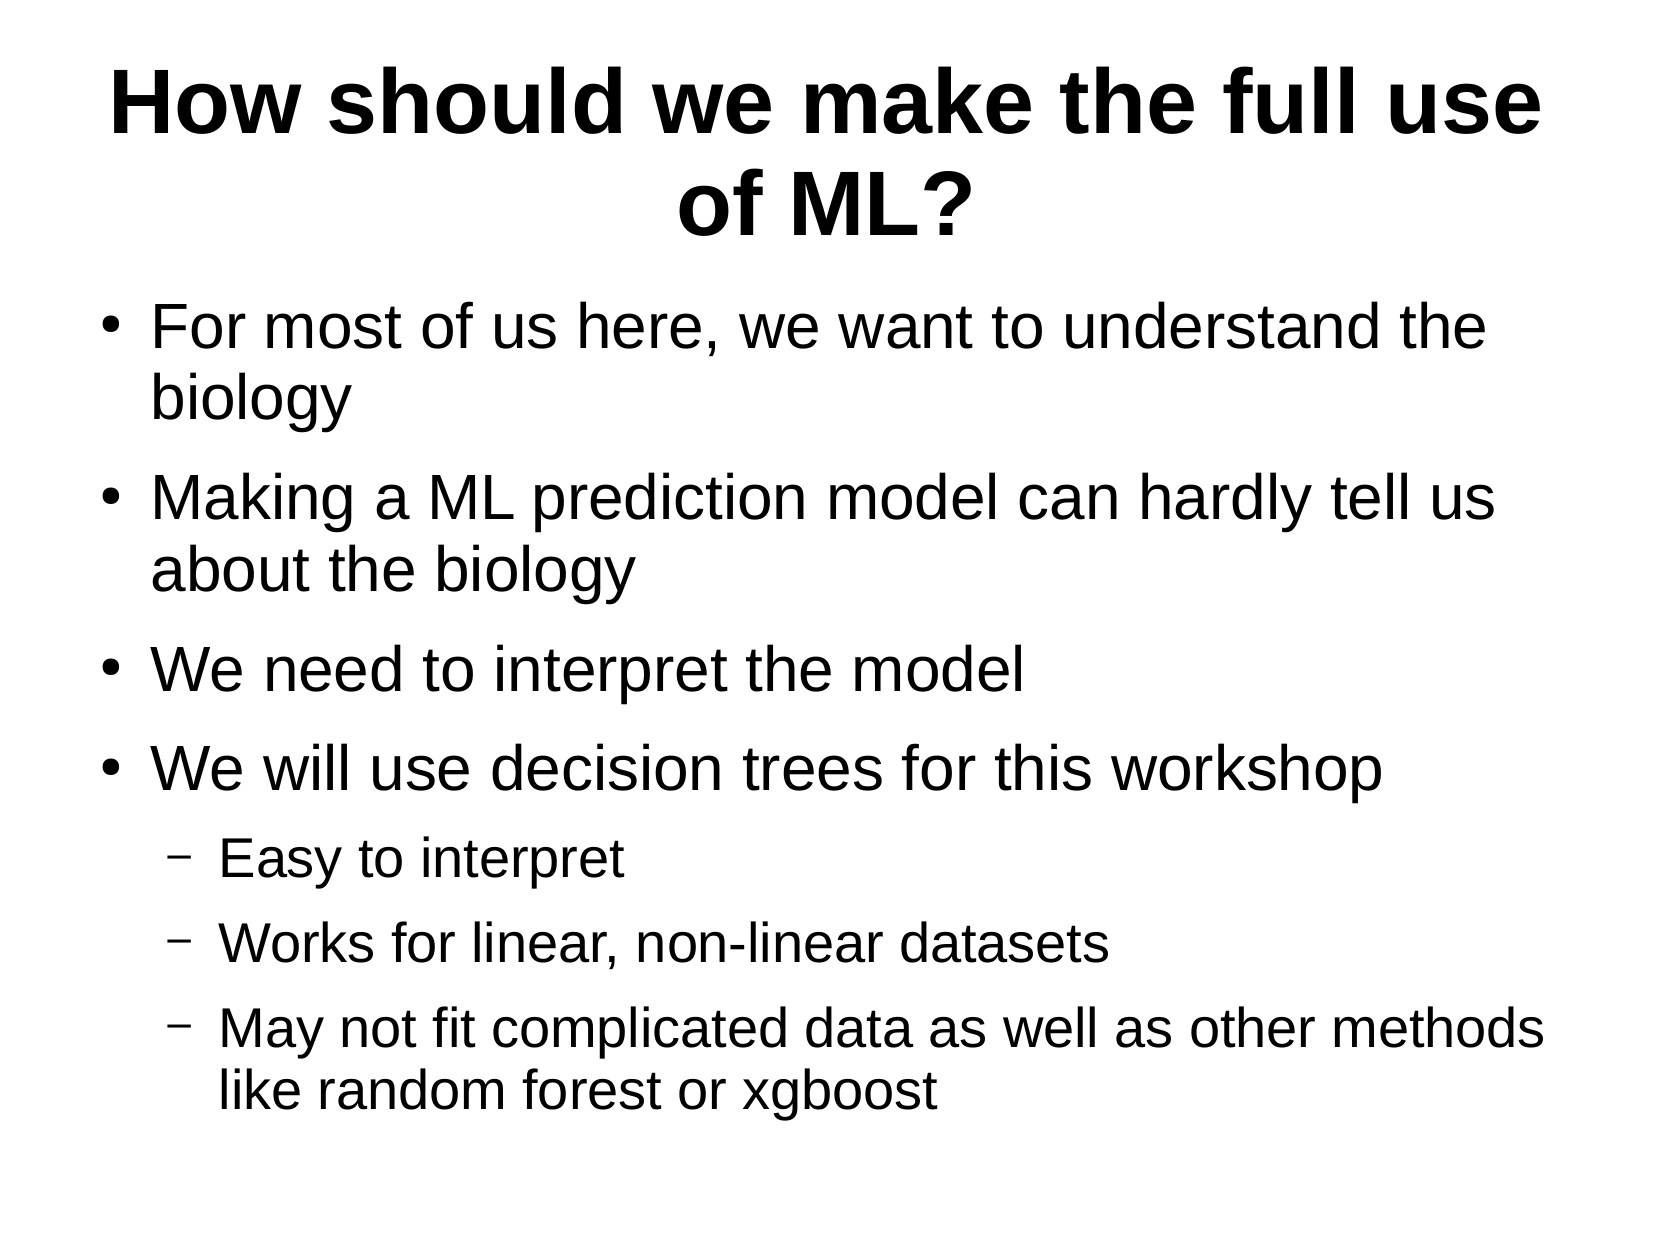

# How should we make the full use of ML?
For most of us here, we want to understand the biology
Making a ML prediction model can hardly tell us about the biology
We need to interpret the model
We will use decision trees for this workshop
Easy to interpret
Works for linear, non-linear datasets
May not fit complicated data as well as other methods like random forest or xgboost